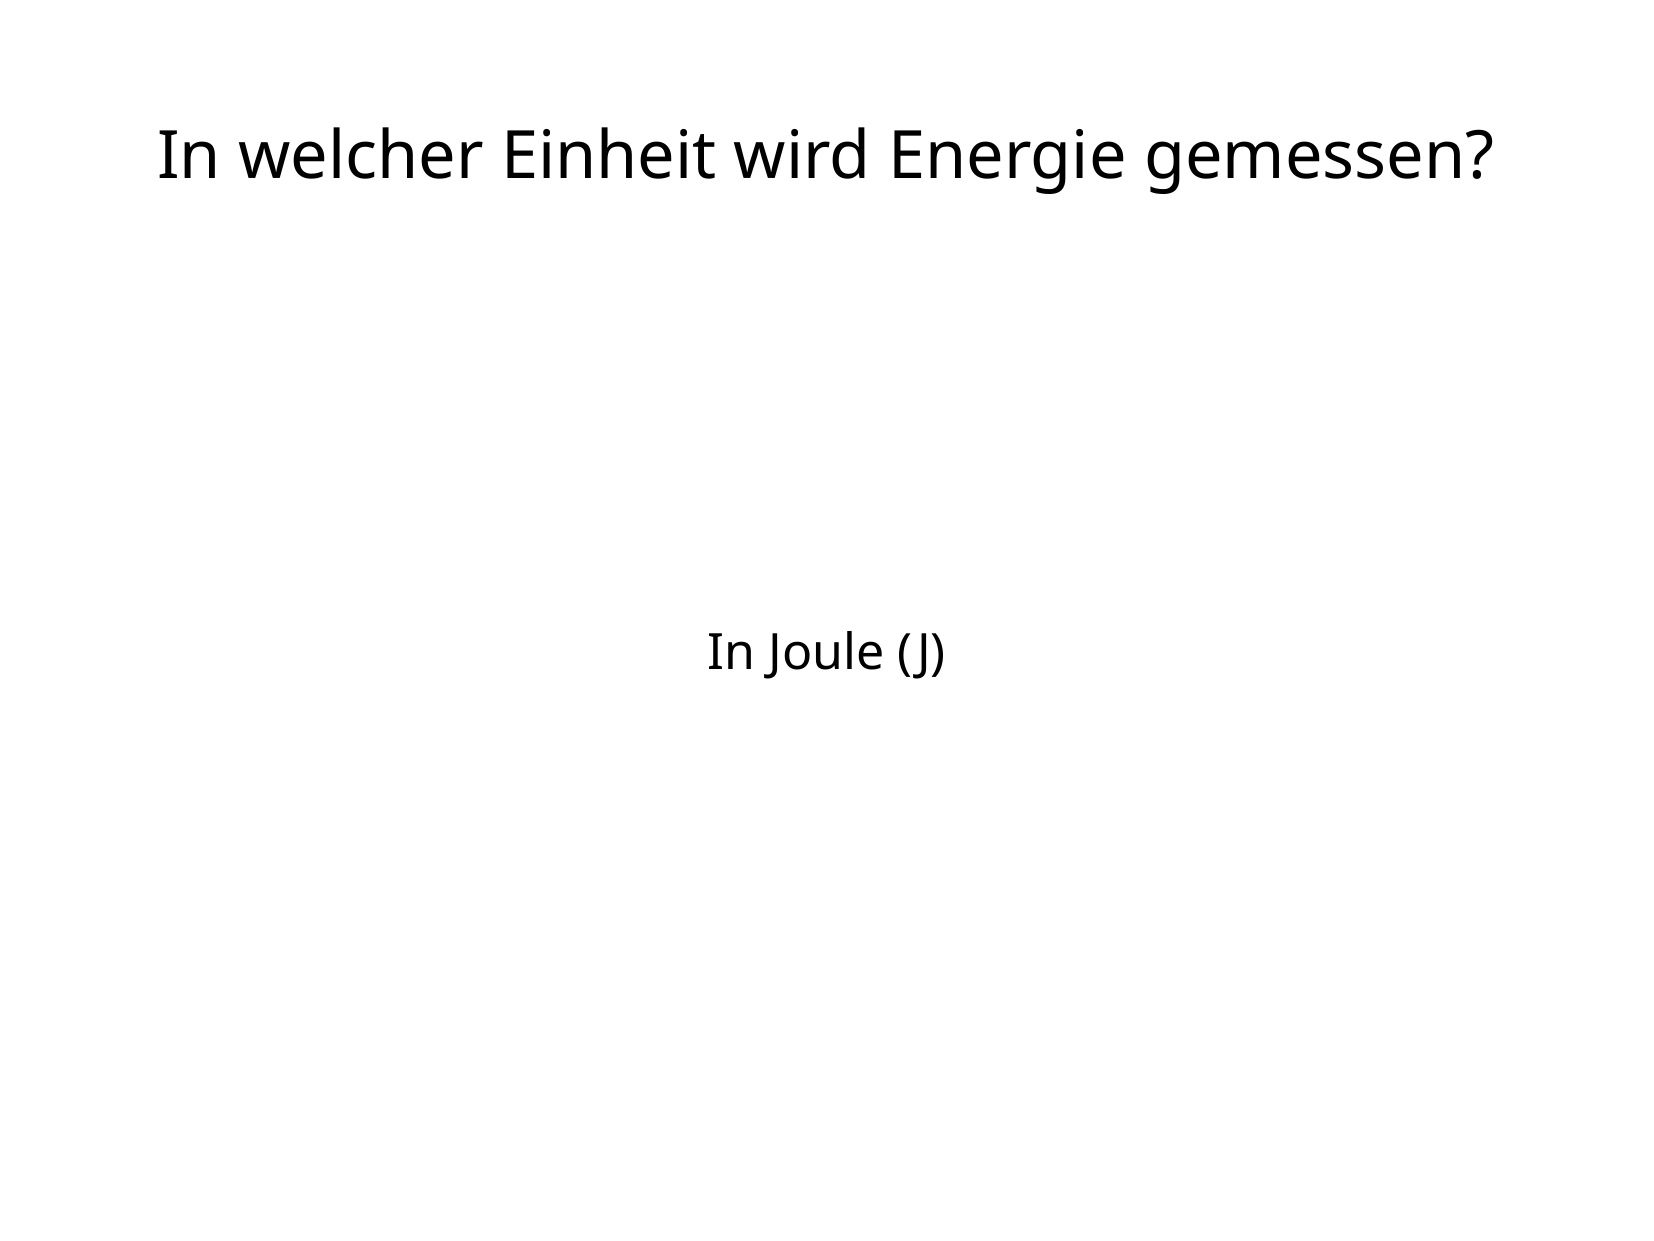

# In welcher Einheit wird Energie gemessen?
In Joule (J)